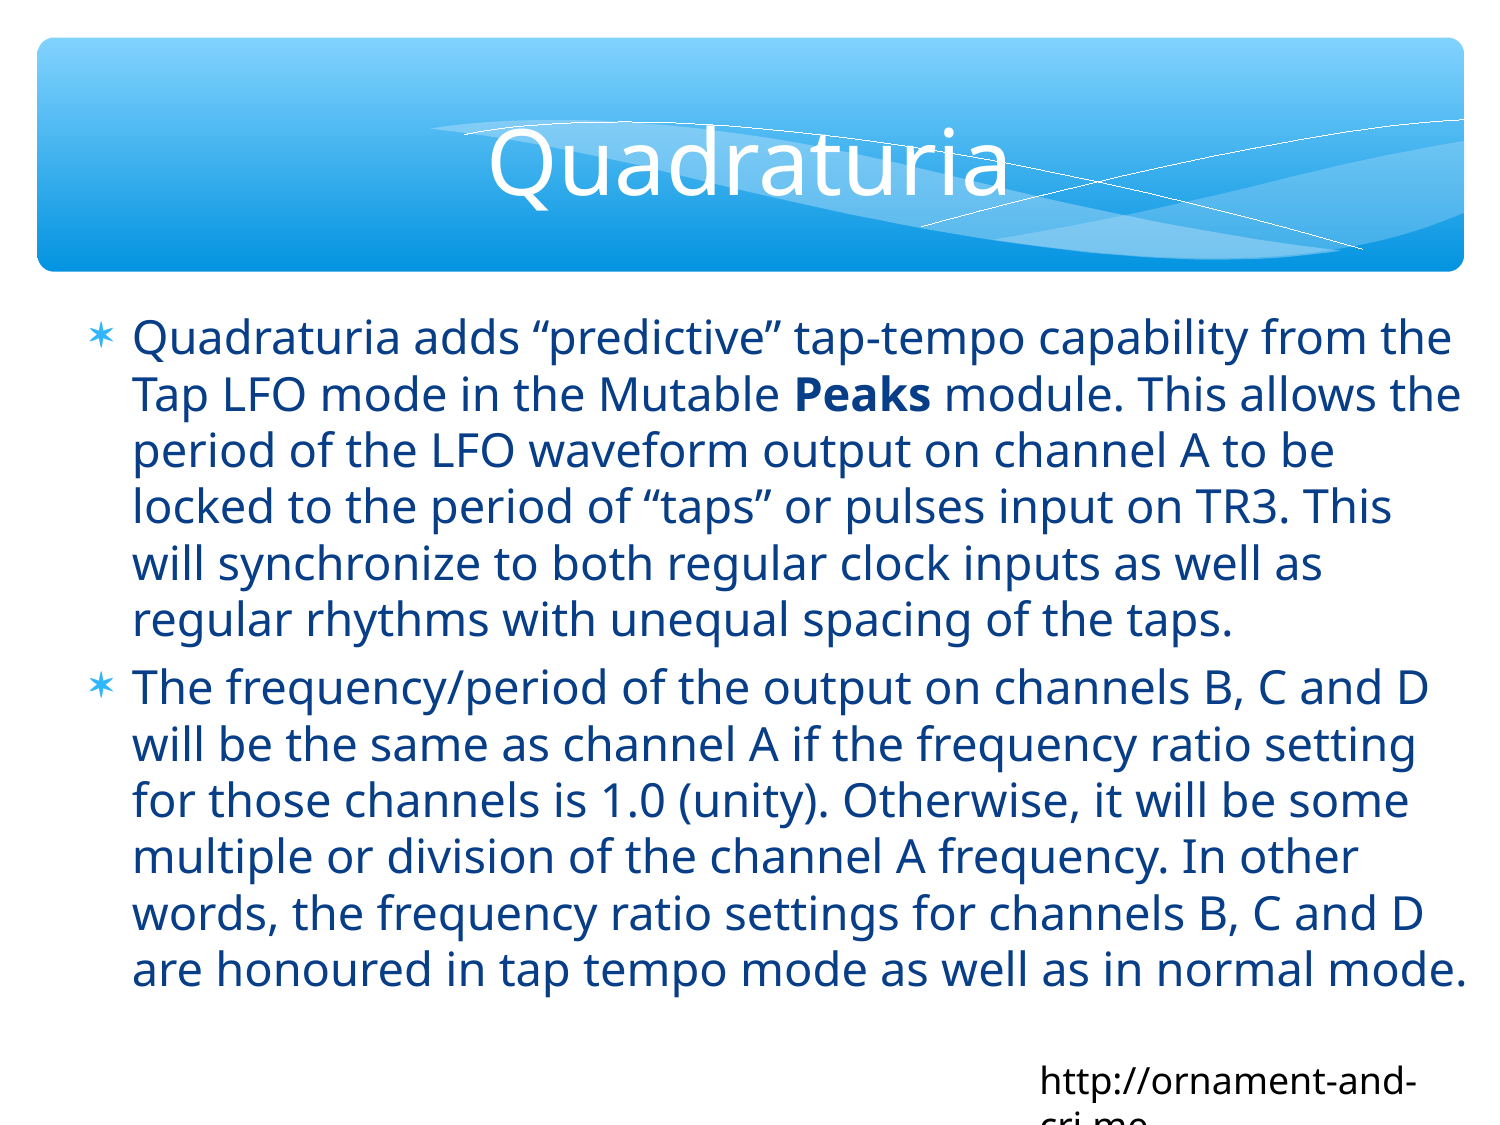

# Quadraturia
Quadraturia adds “predictive” tap-tempo capability from the Tap LFO mode in the Mutable Peaks module. This allows the period of the LFO waveform output on channel A to be locked to the period of “taps” or pulses input on TR3. This will synchronize to both regular clock inputs as well as regular rhythms with unequal spacing of the taps.
The frequency/period of the output on channels B, C and D will be the same as channel A if the frequency ratio setting for those channels is 1.0 (unity). Otherwise, it will be some multiple or division of the channel A frequency. In other words, the frequency ratio settings for channels B, C and D are honoured in tap tempo mode as well as in normal mode.
http://ornament-and-cri.me